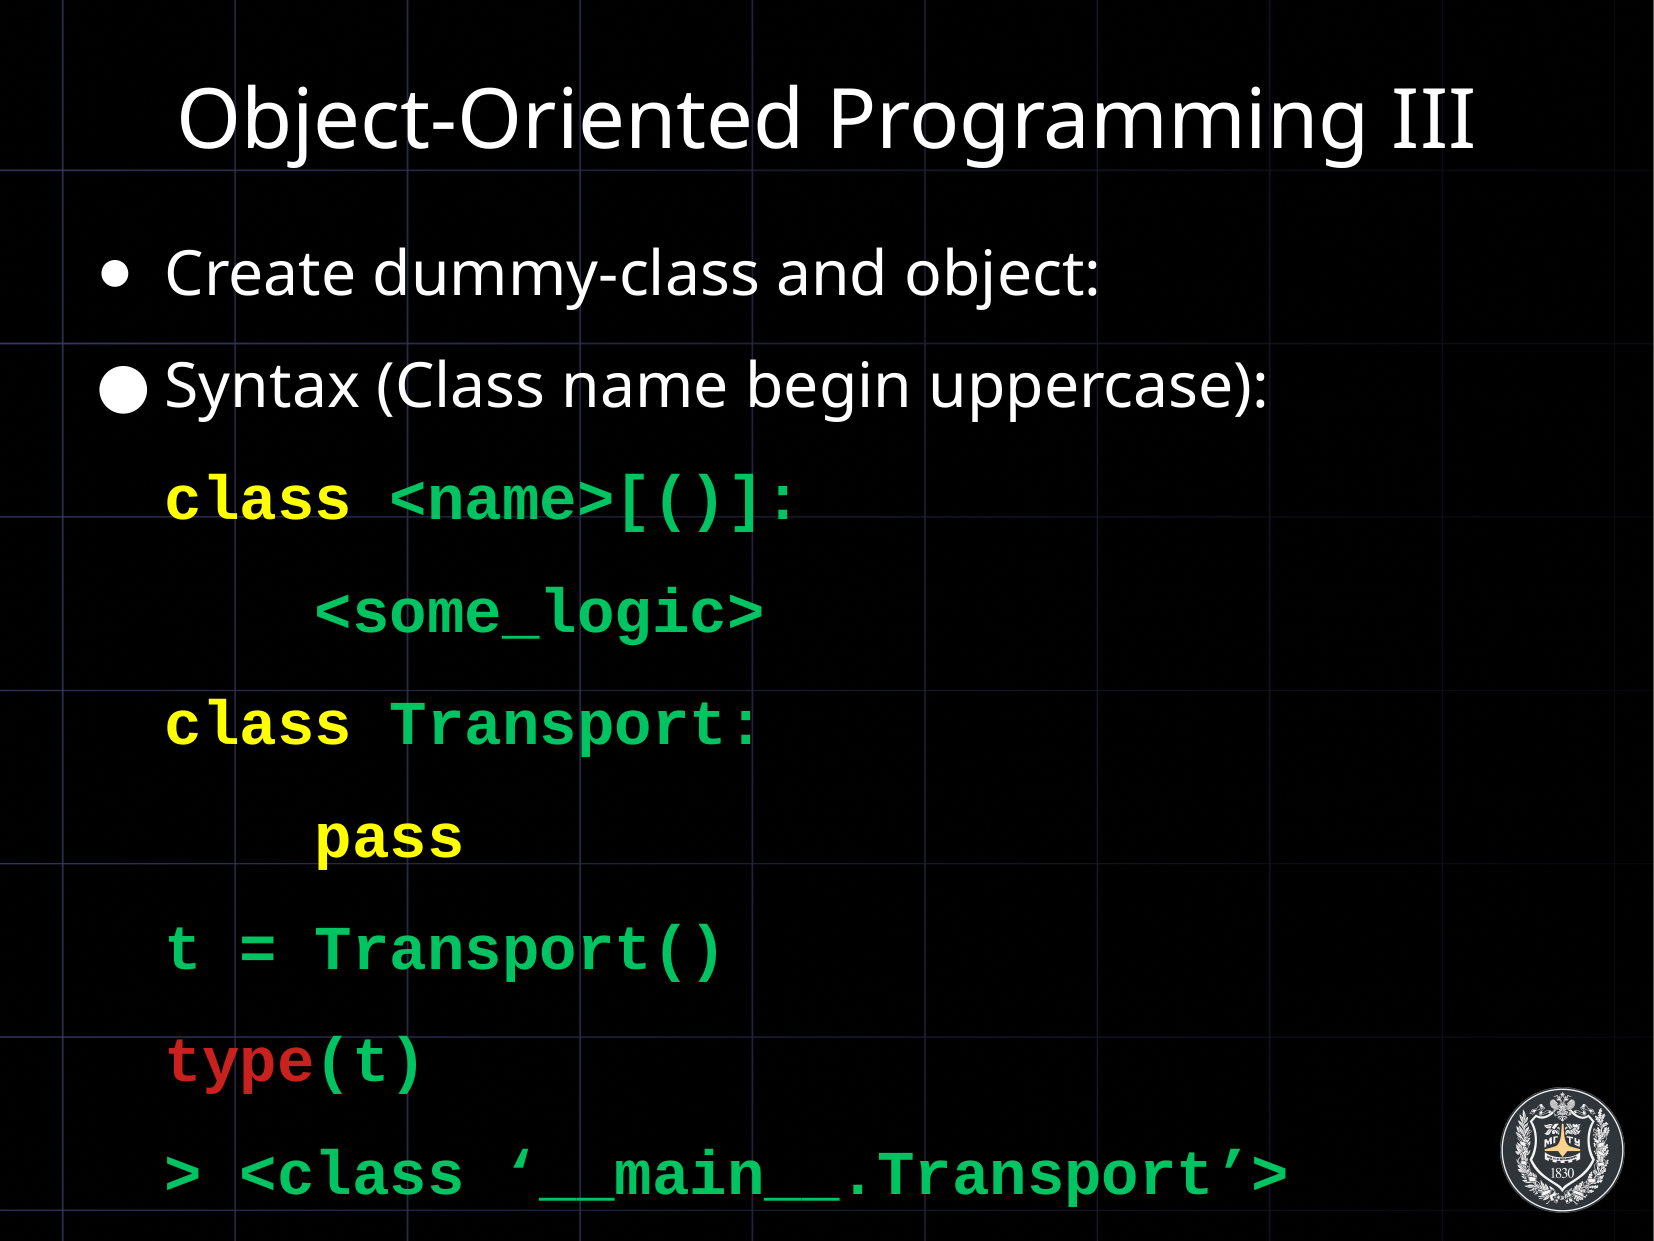

Object-Oriented Programming III
Create dummy-class and object:
Syntax (Class name begin uppercase):
class <name>[()]:
 <some_logic>
class Transport:
 pass
t = Transport()
type(t)
> <class ‘__main__.Transport’>